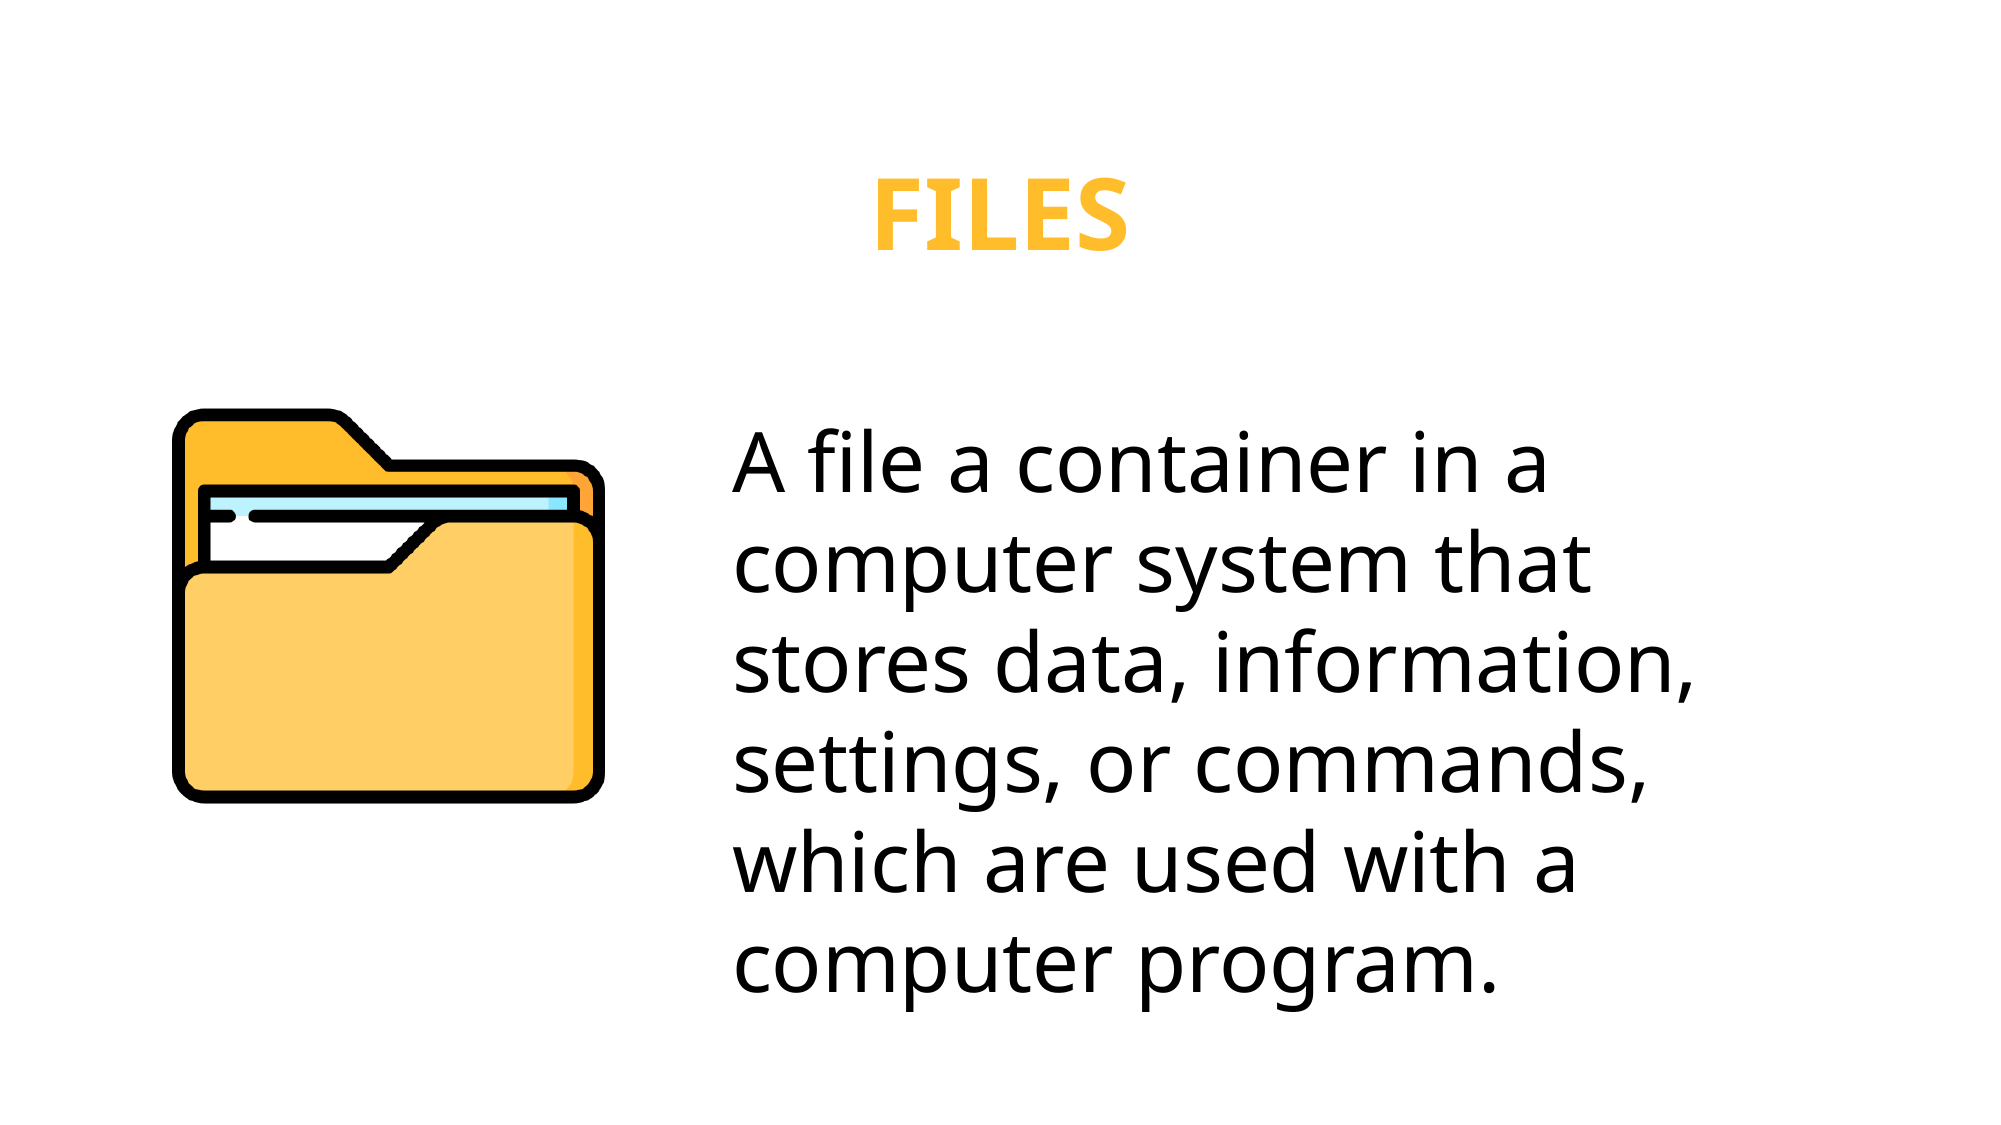

FILES
A file a container in a computer system that stores data, information, settings, or commands, which are used with a computer program.